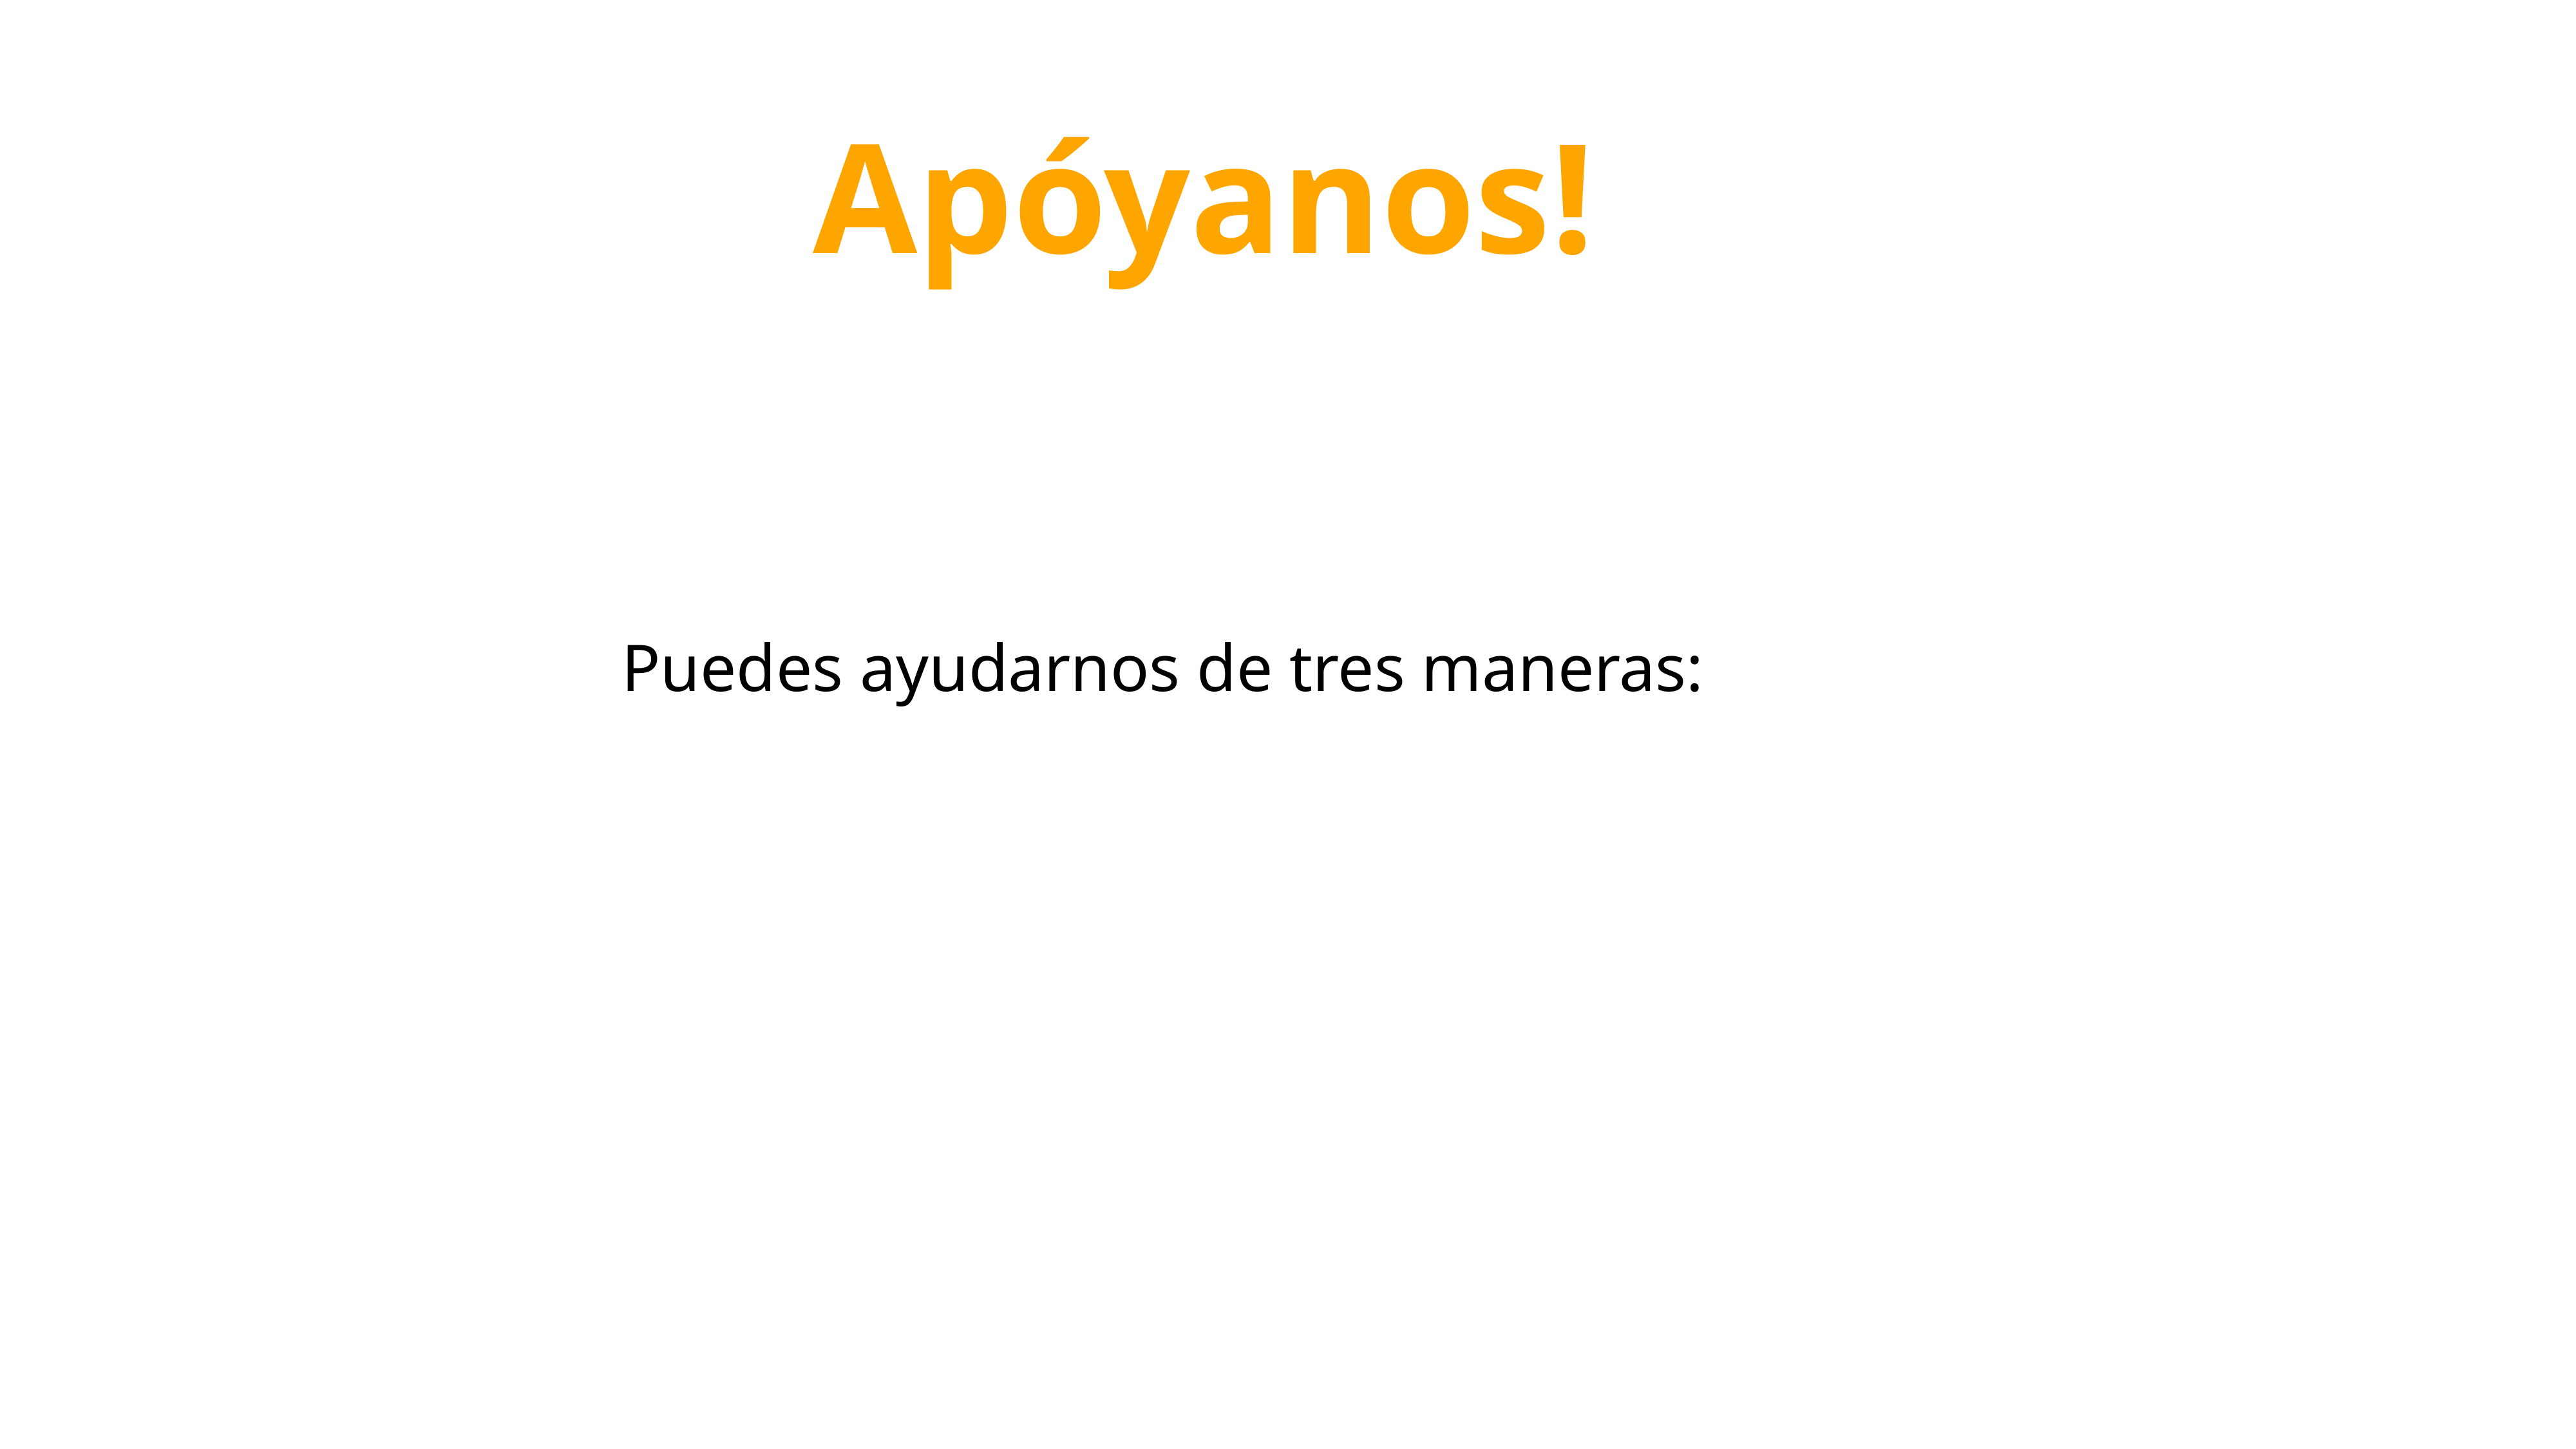

# Apóyanos!
Puedes ayudarnos de tres maneras: